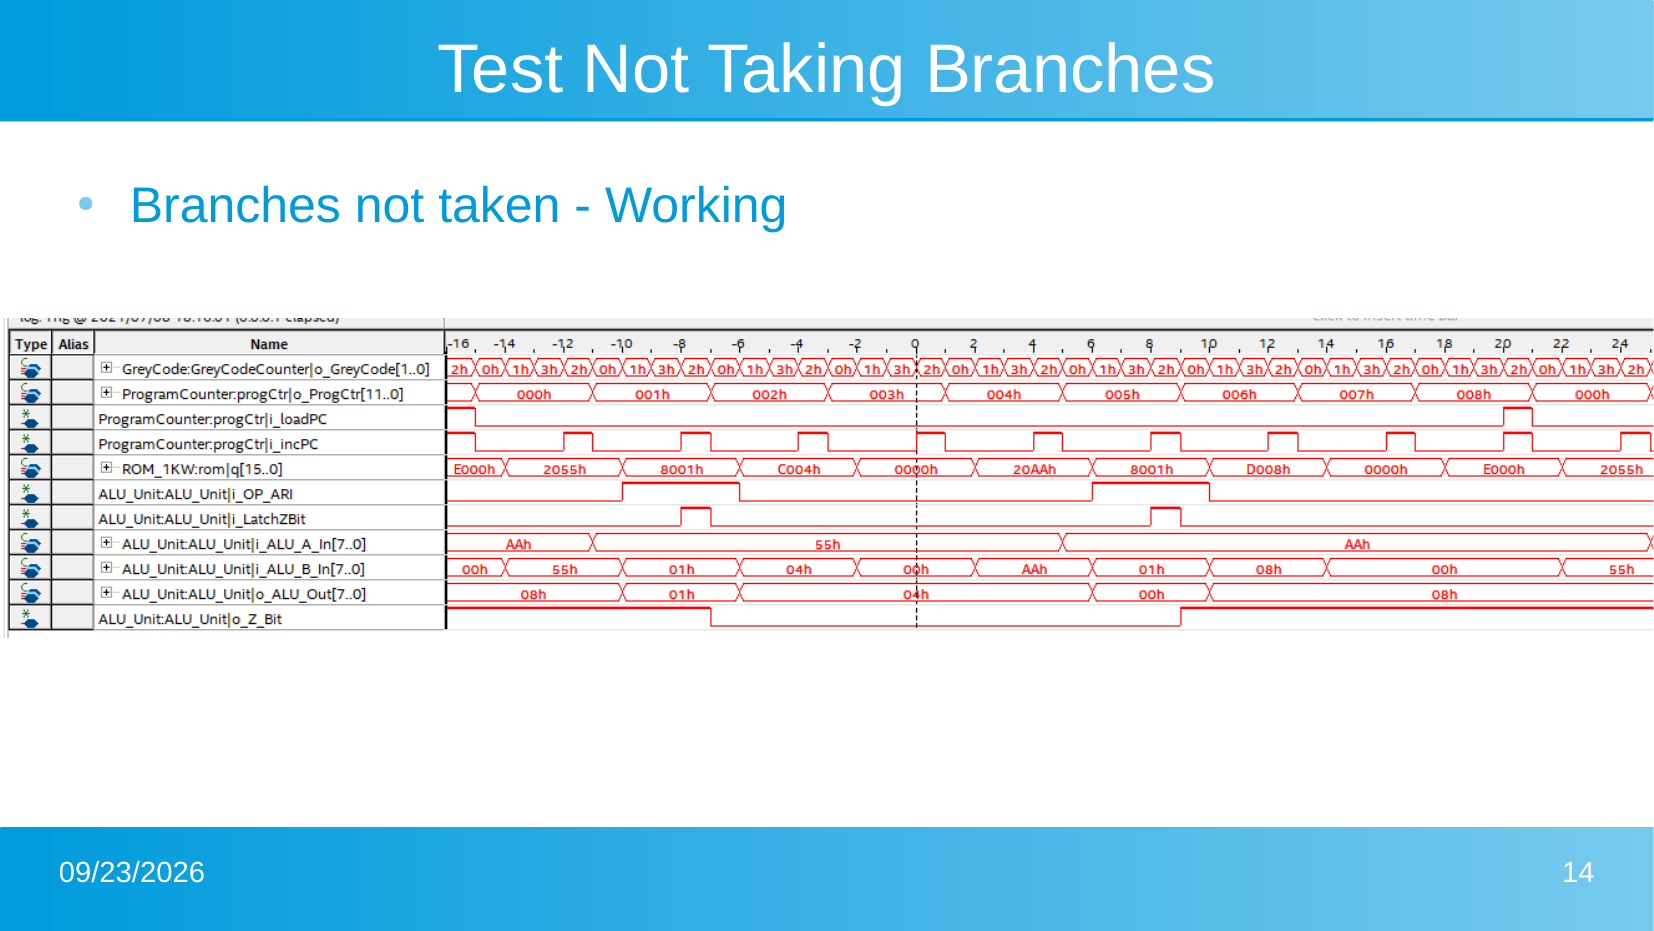

# Test Not Taking Branches
Branches not taken - Working
14